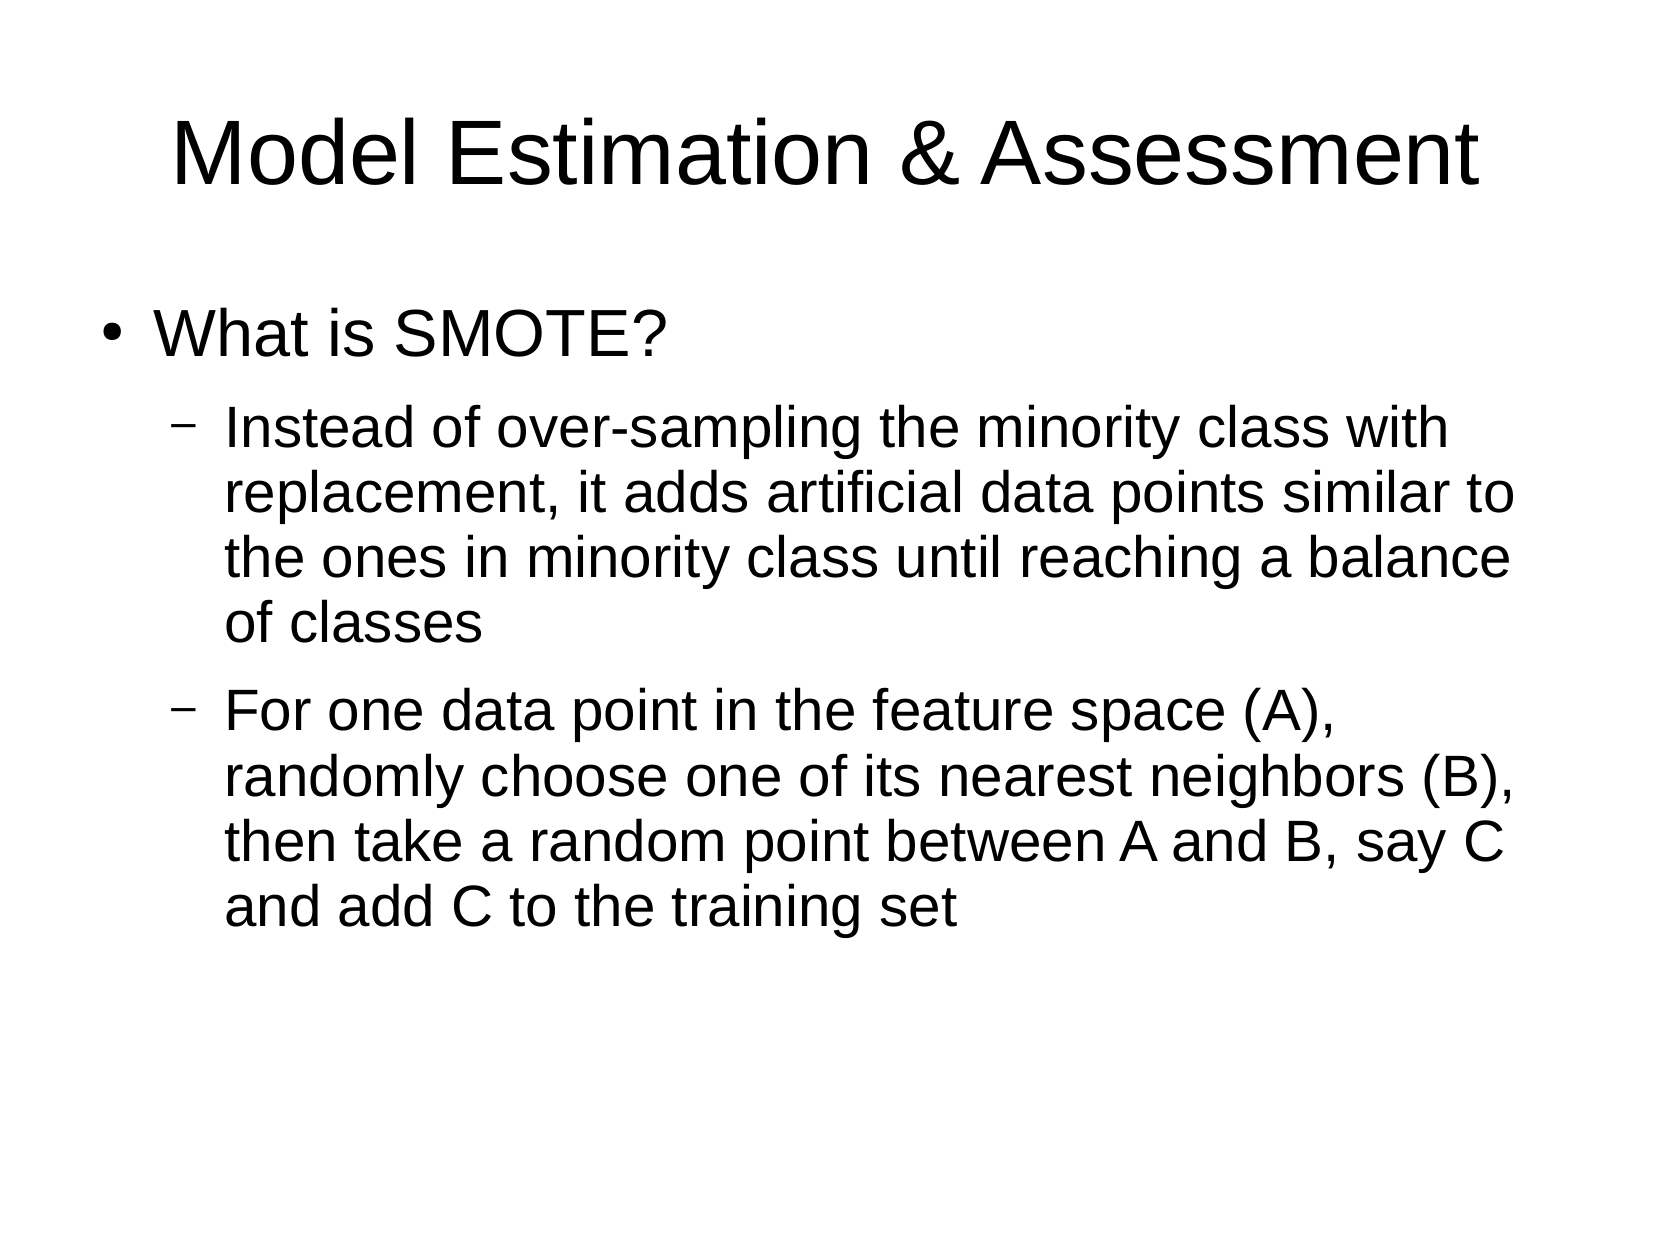

# Model Estimation & Assessment
What is SMOTE?
Instead of over-sampling the minority class with replacement, it adds artificial data points similar to the ones in minority class until reaching a balance of classes
For one data point in the feature space (A), randomly choose one of its nearest neighbors (B), then take a random point between A and B, say C and add C to the training set